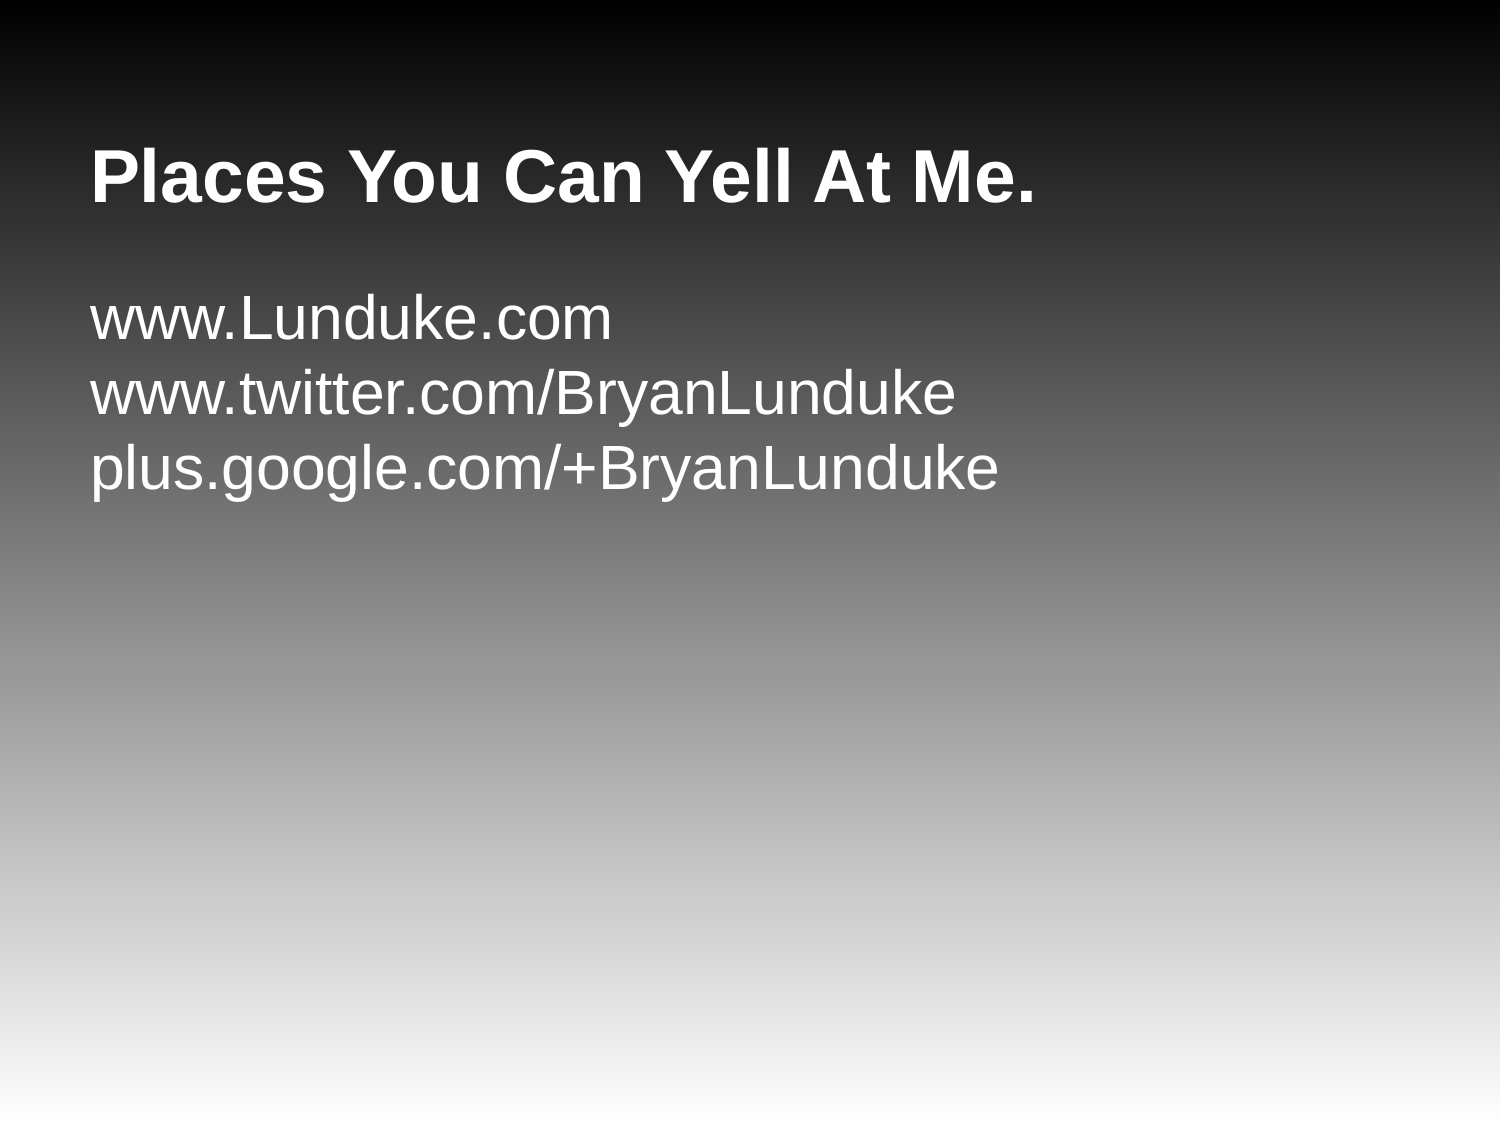

# Places You Can Yell At Me.
www.Lunduke.com
www.twitter.com/BryanLunduke
plus.google.com/+BryanLunduke